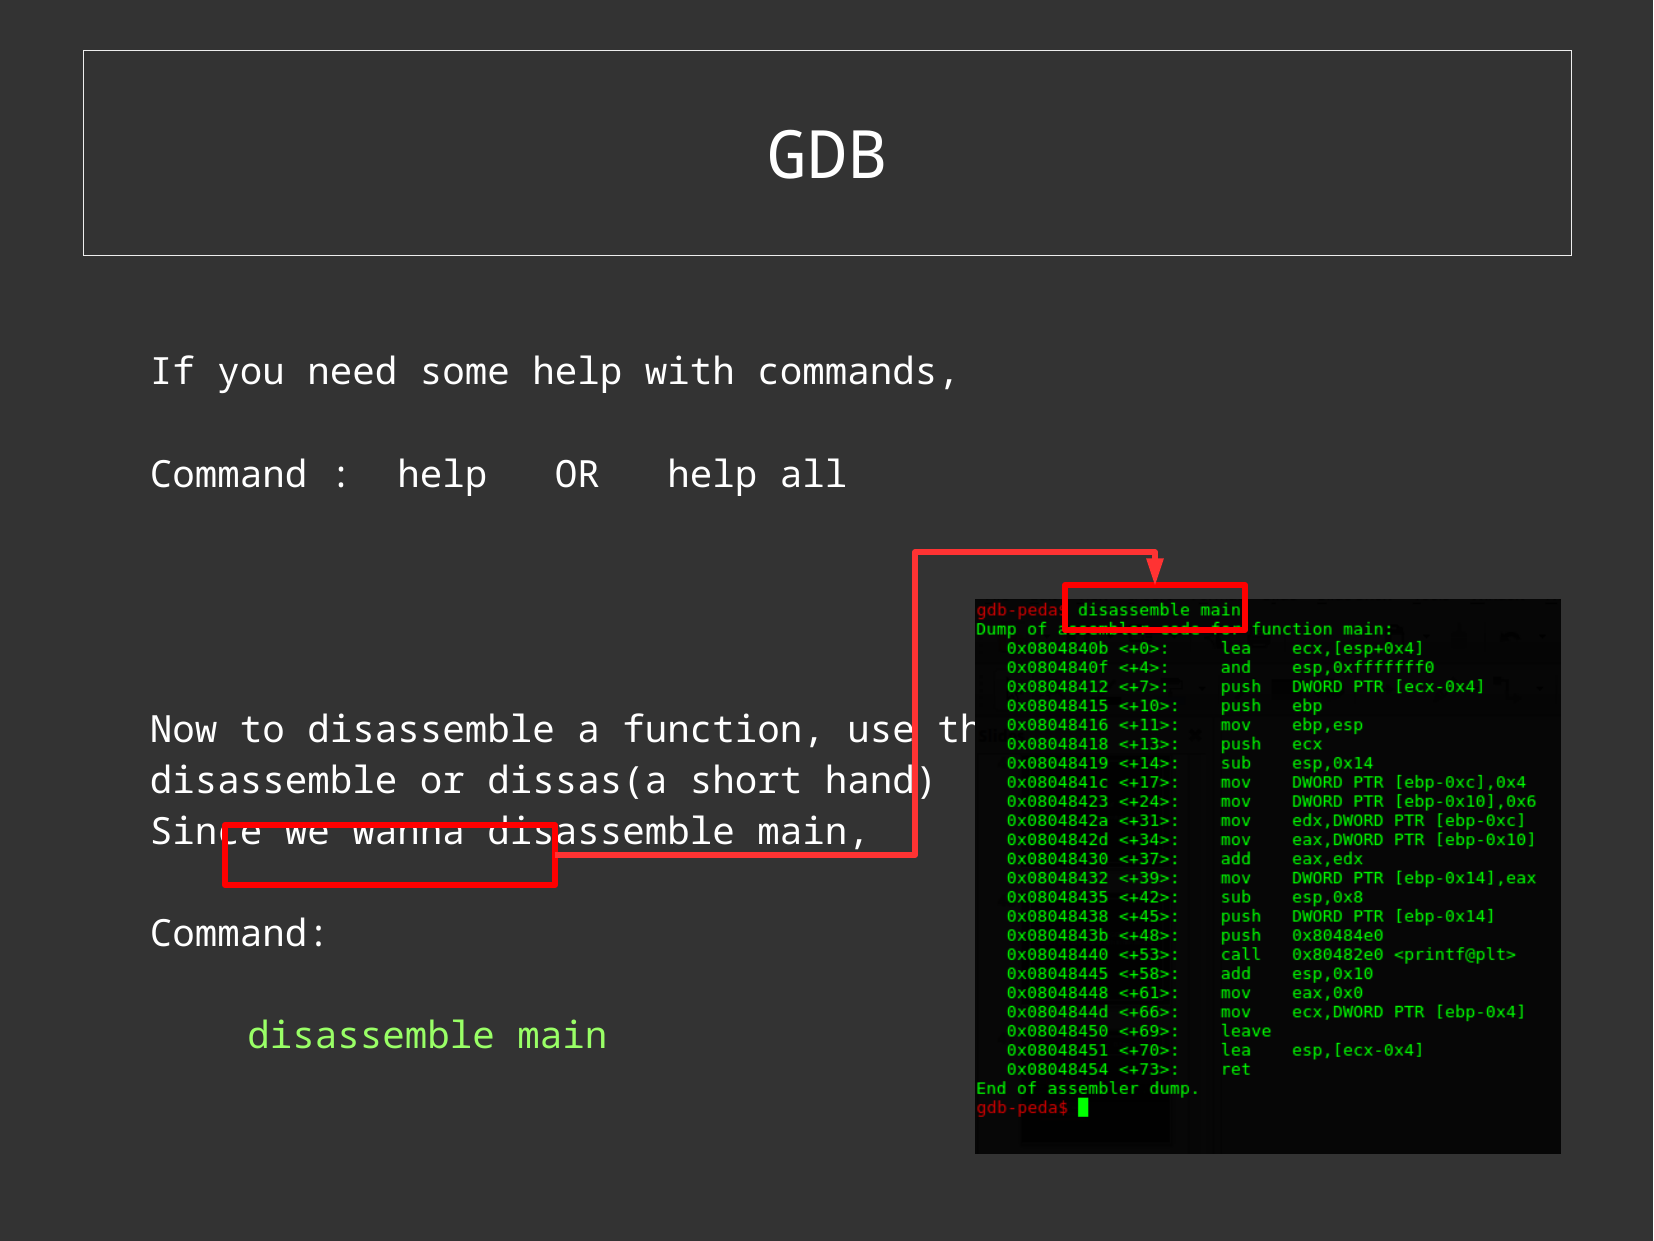

GDB
If you need some help with commands,
Command : help OR help all
Now to disassemble a function, use the
disassemble or dissas(a short hand)
Since we wanna disassemble main,
Command:
	 disassemble main